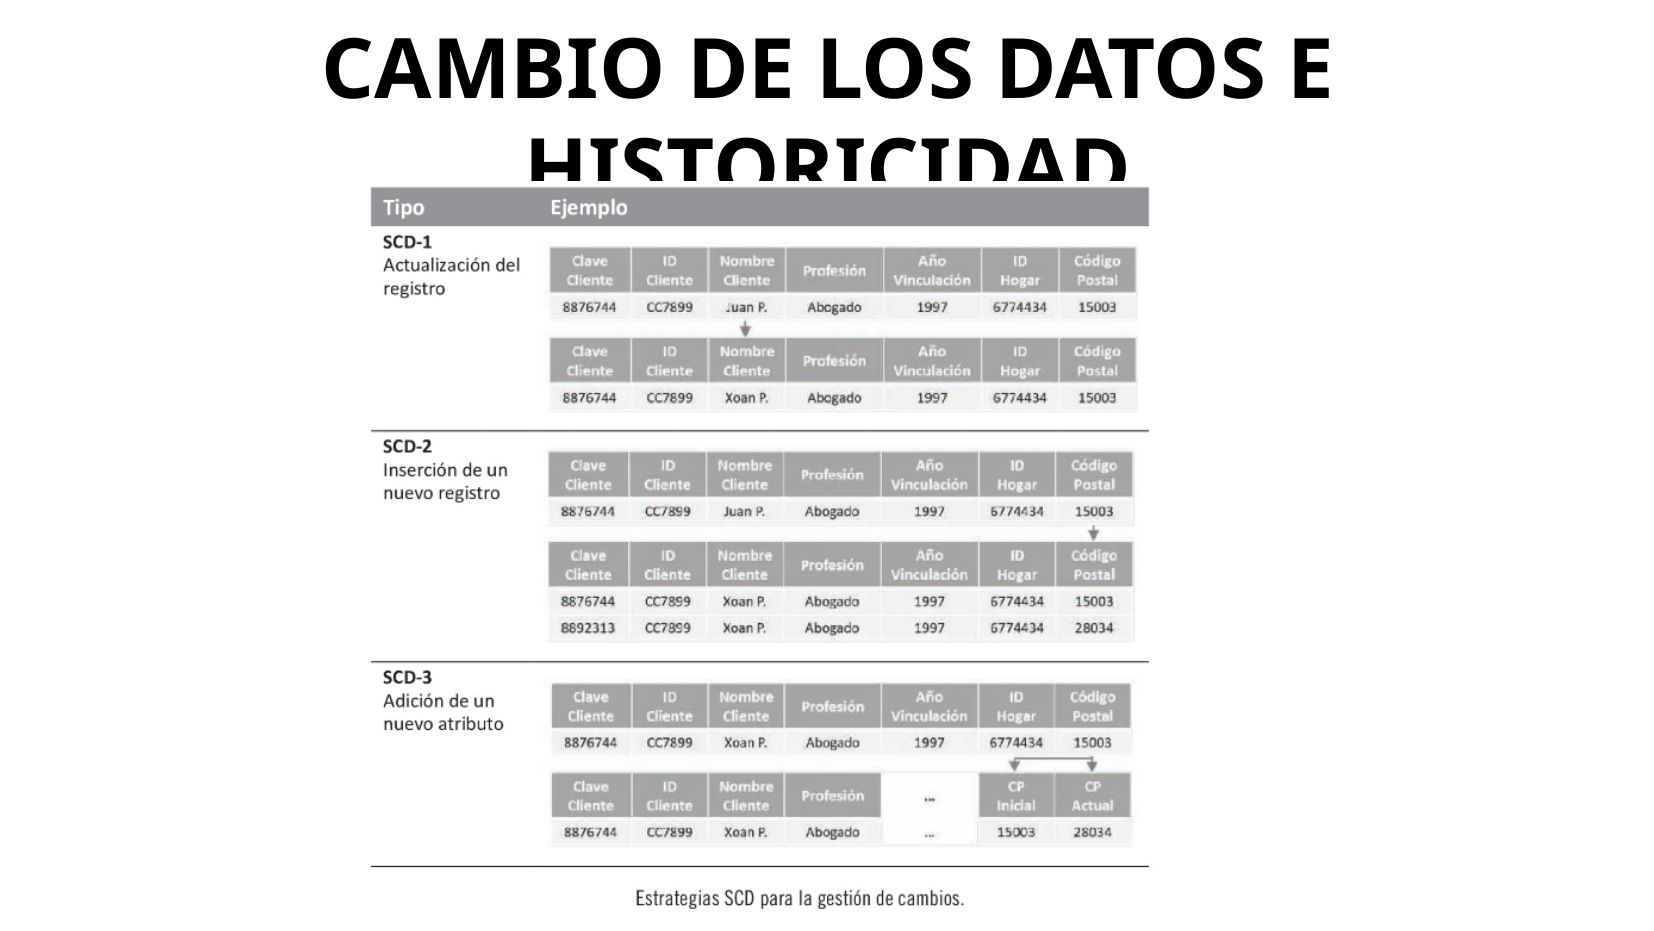

# CAMBIO DE LOS DATOS E HISTORICIDAD